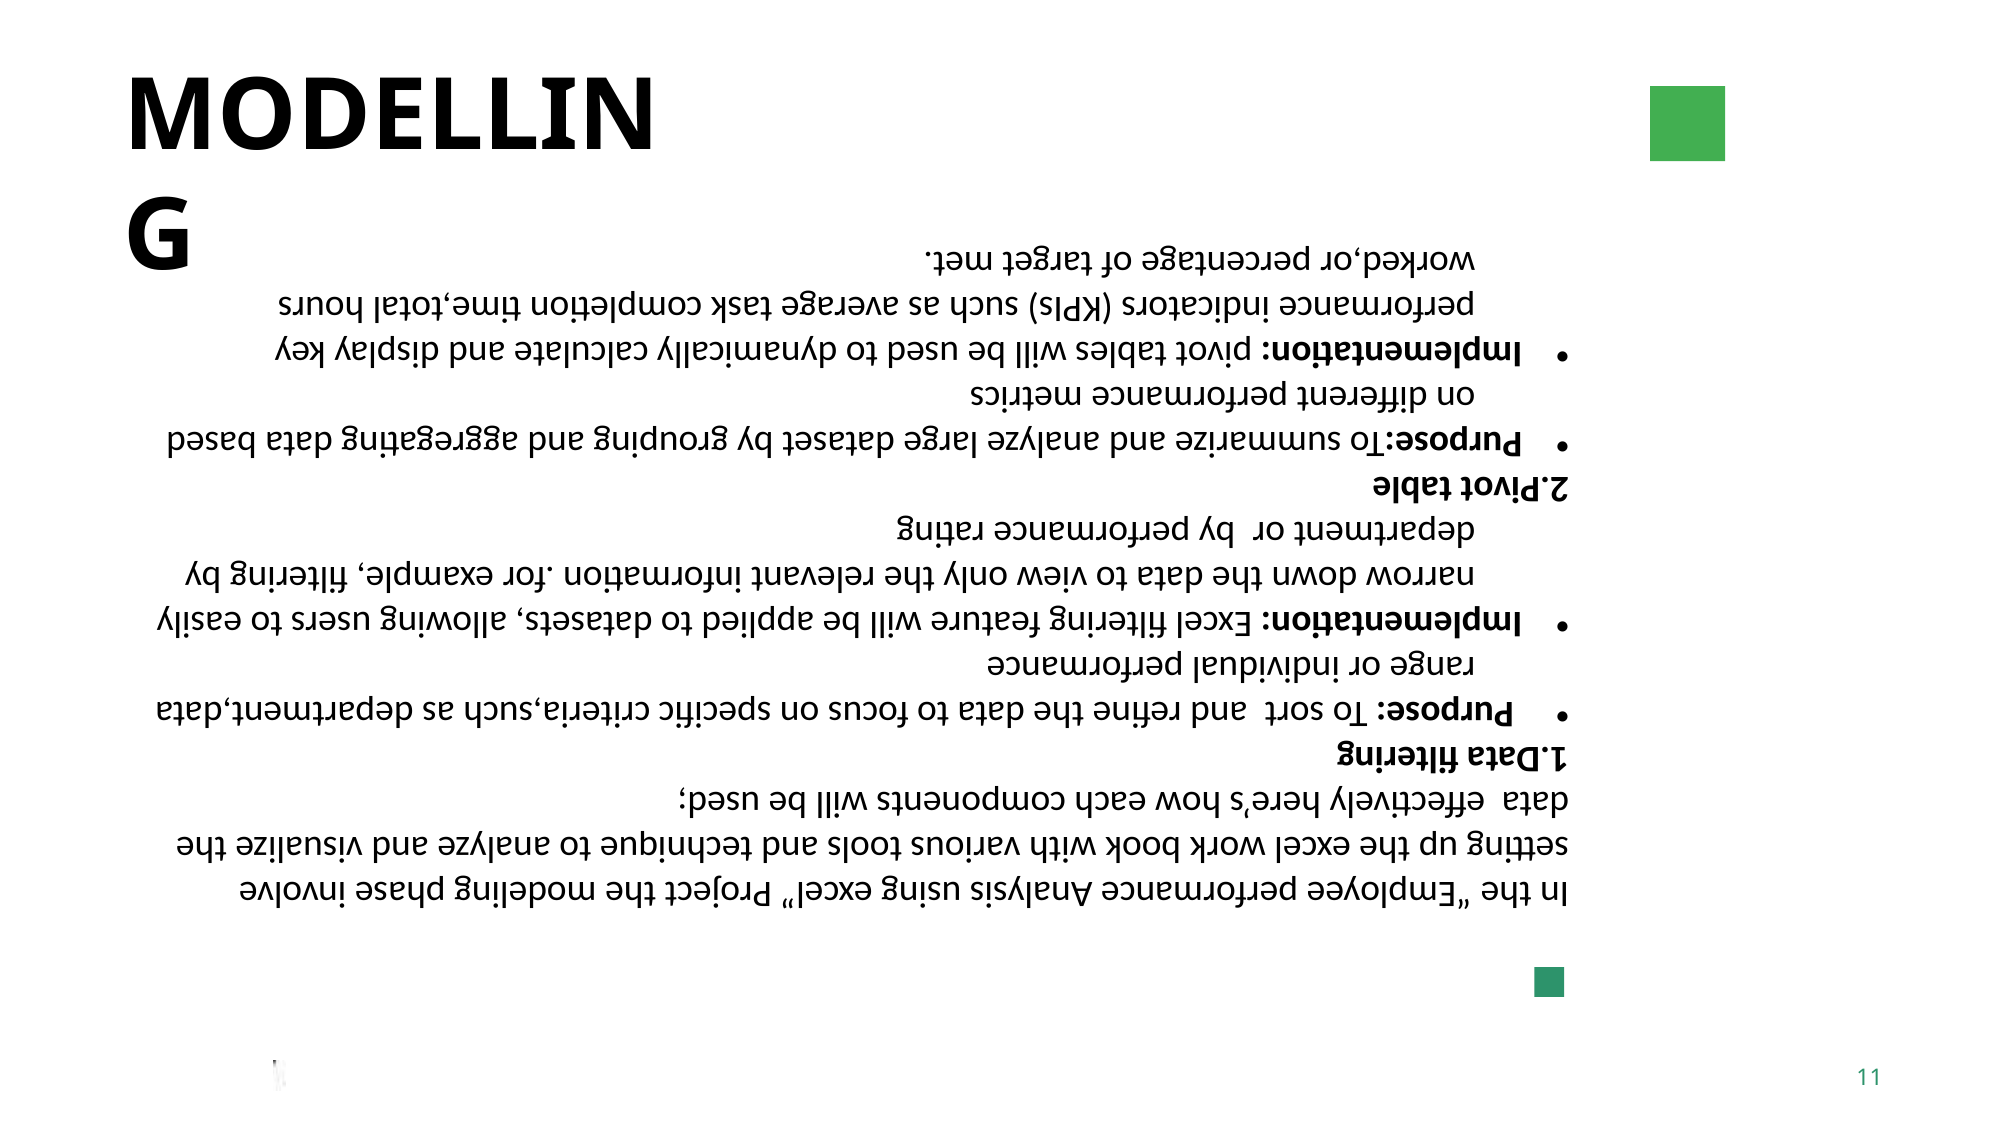

MODELLING
In the “Employee performance Analysis using excel” Project the modeling phase involve setting up the excel work book with various tools and technique to analyze and visualize the data effectively here’s how each components will be used;
1.Data filtering
 Purpose: To sort and refine the data to focus on specific criteria,such as department,data range or individual performance
Implementation: Excel filtering feature will be applied to datasets, allowing users to easily narrow down the data to view only the relevant information .for example, filtering by department or by performance rating
2.Pivot table
Purpose:To summarize and analyze large dataset by grouping and aggregating data based on different performance metrics
Implementation: pivot tables will be used to dynamically calculate and display key performance indicators (KPIs) such as average task completion time,total hours worked,or percentage of target met.